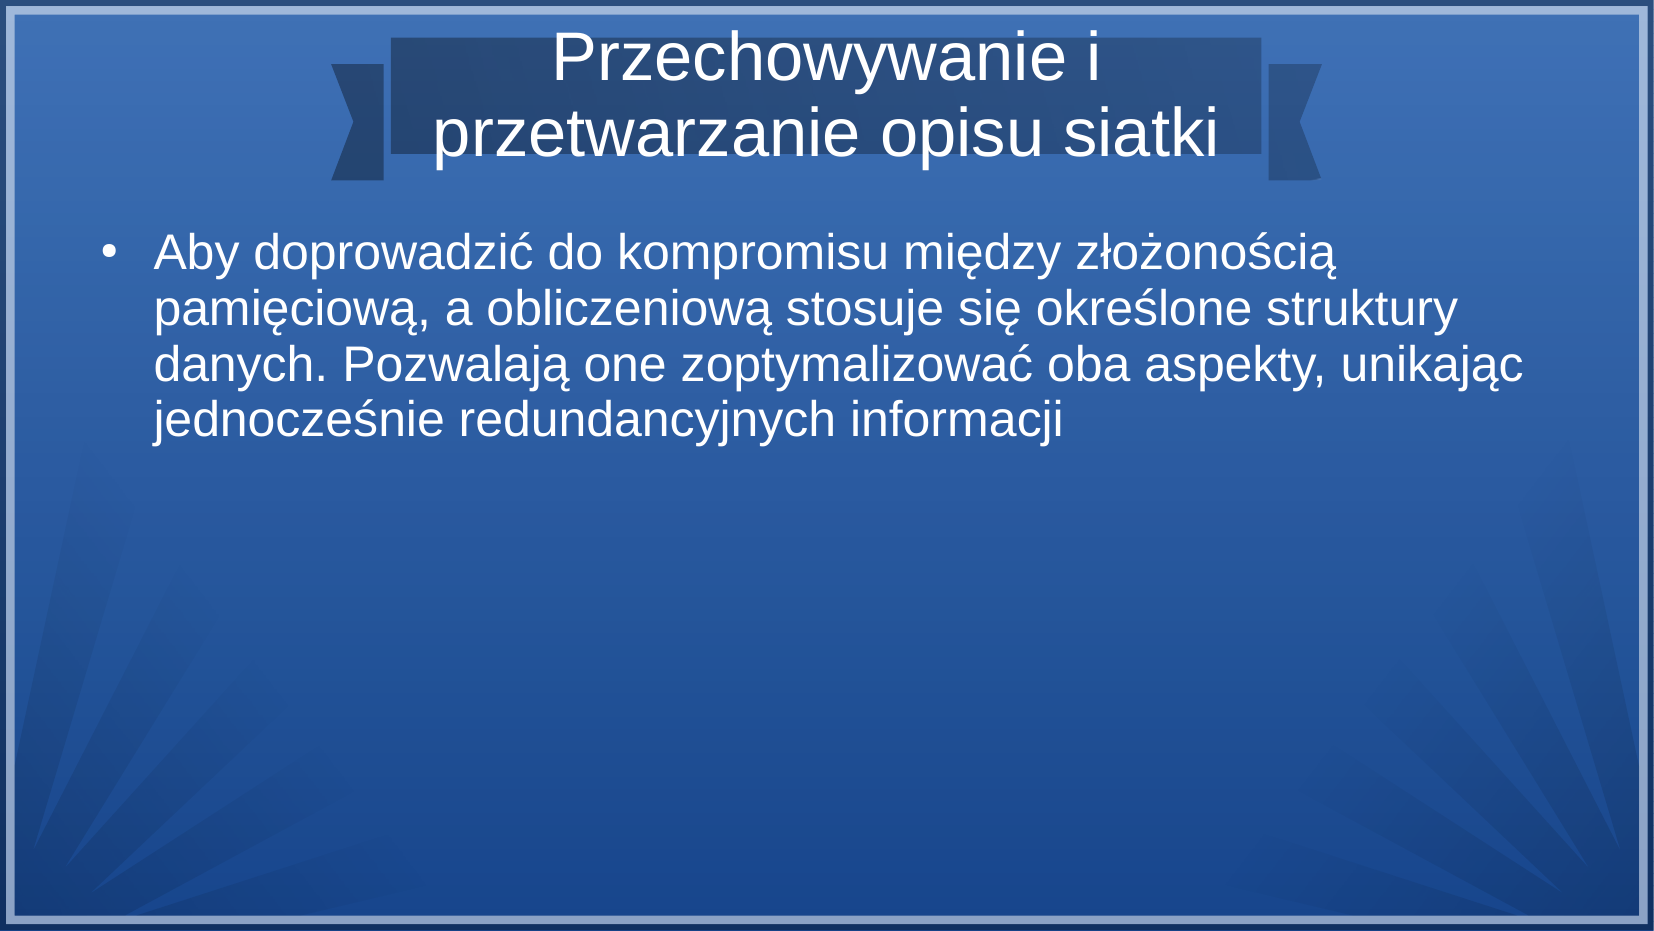

# Przechowywanie i przetwarzanie opisu siatki
Aby doprowadzić do kompromisu między złożonością pamięciową, a obliczeniową stosuje się określone struktury danych. Pozwalają one zoptymalizować oba aspekty, unikając jednocześnie redundancyjnych informacji